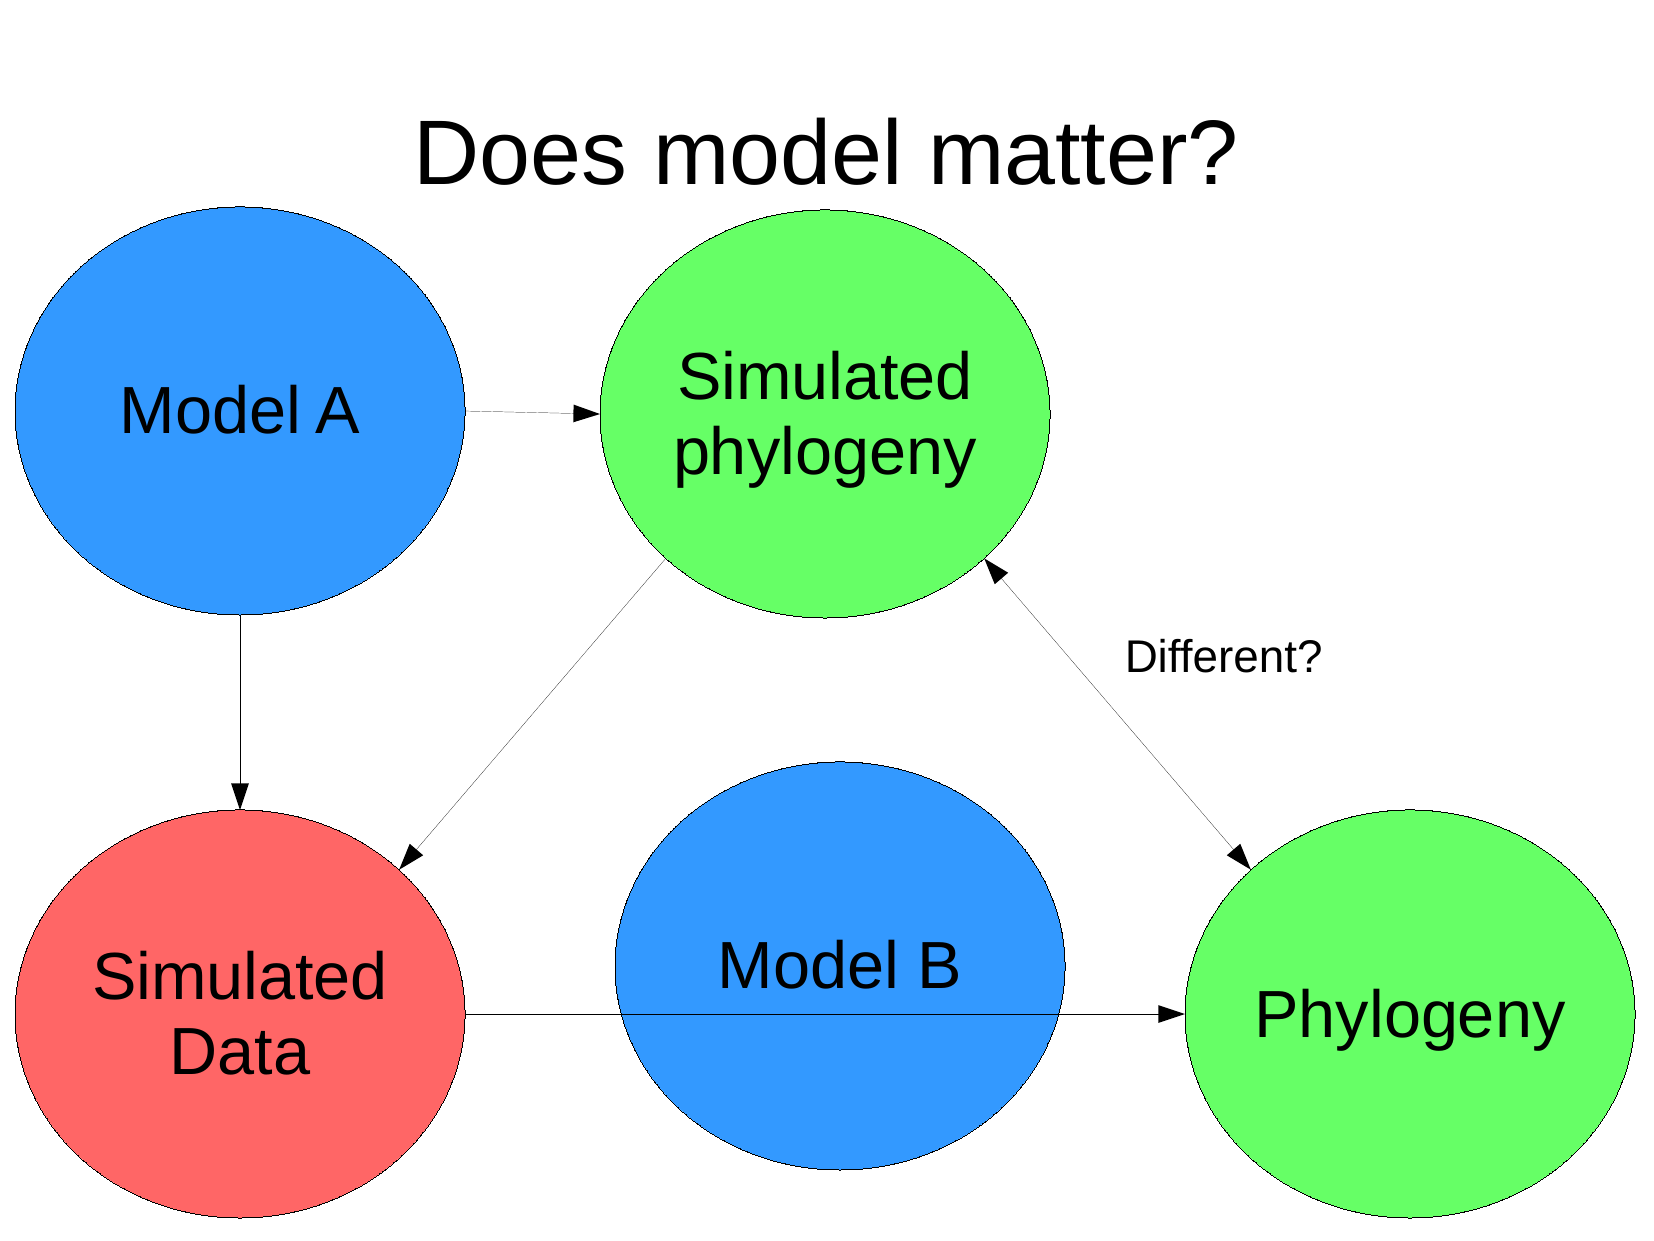

# Does model matter?
Model A
Simulated
phylogeny
Different?
Model B
Simulated
Data
Phylogeny